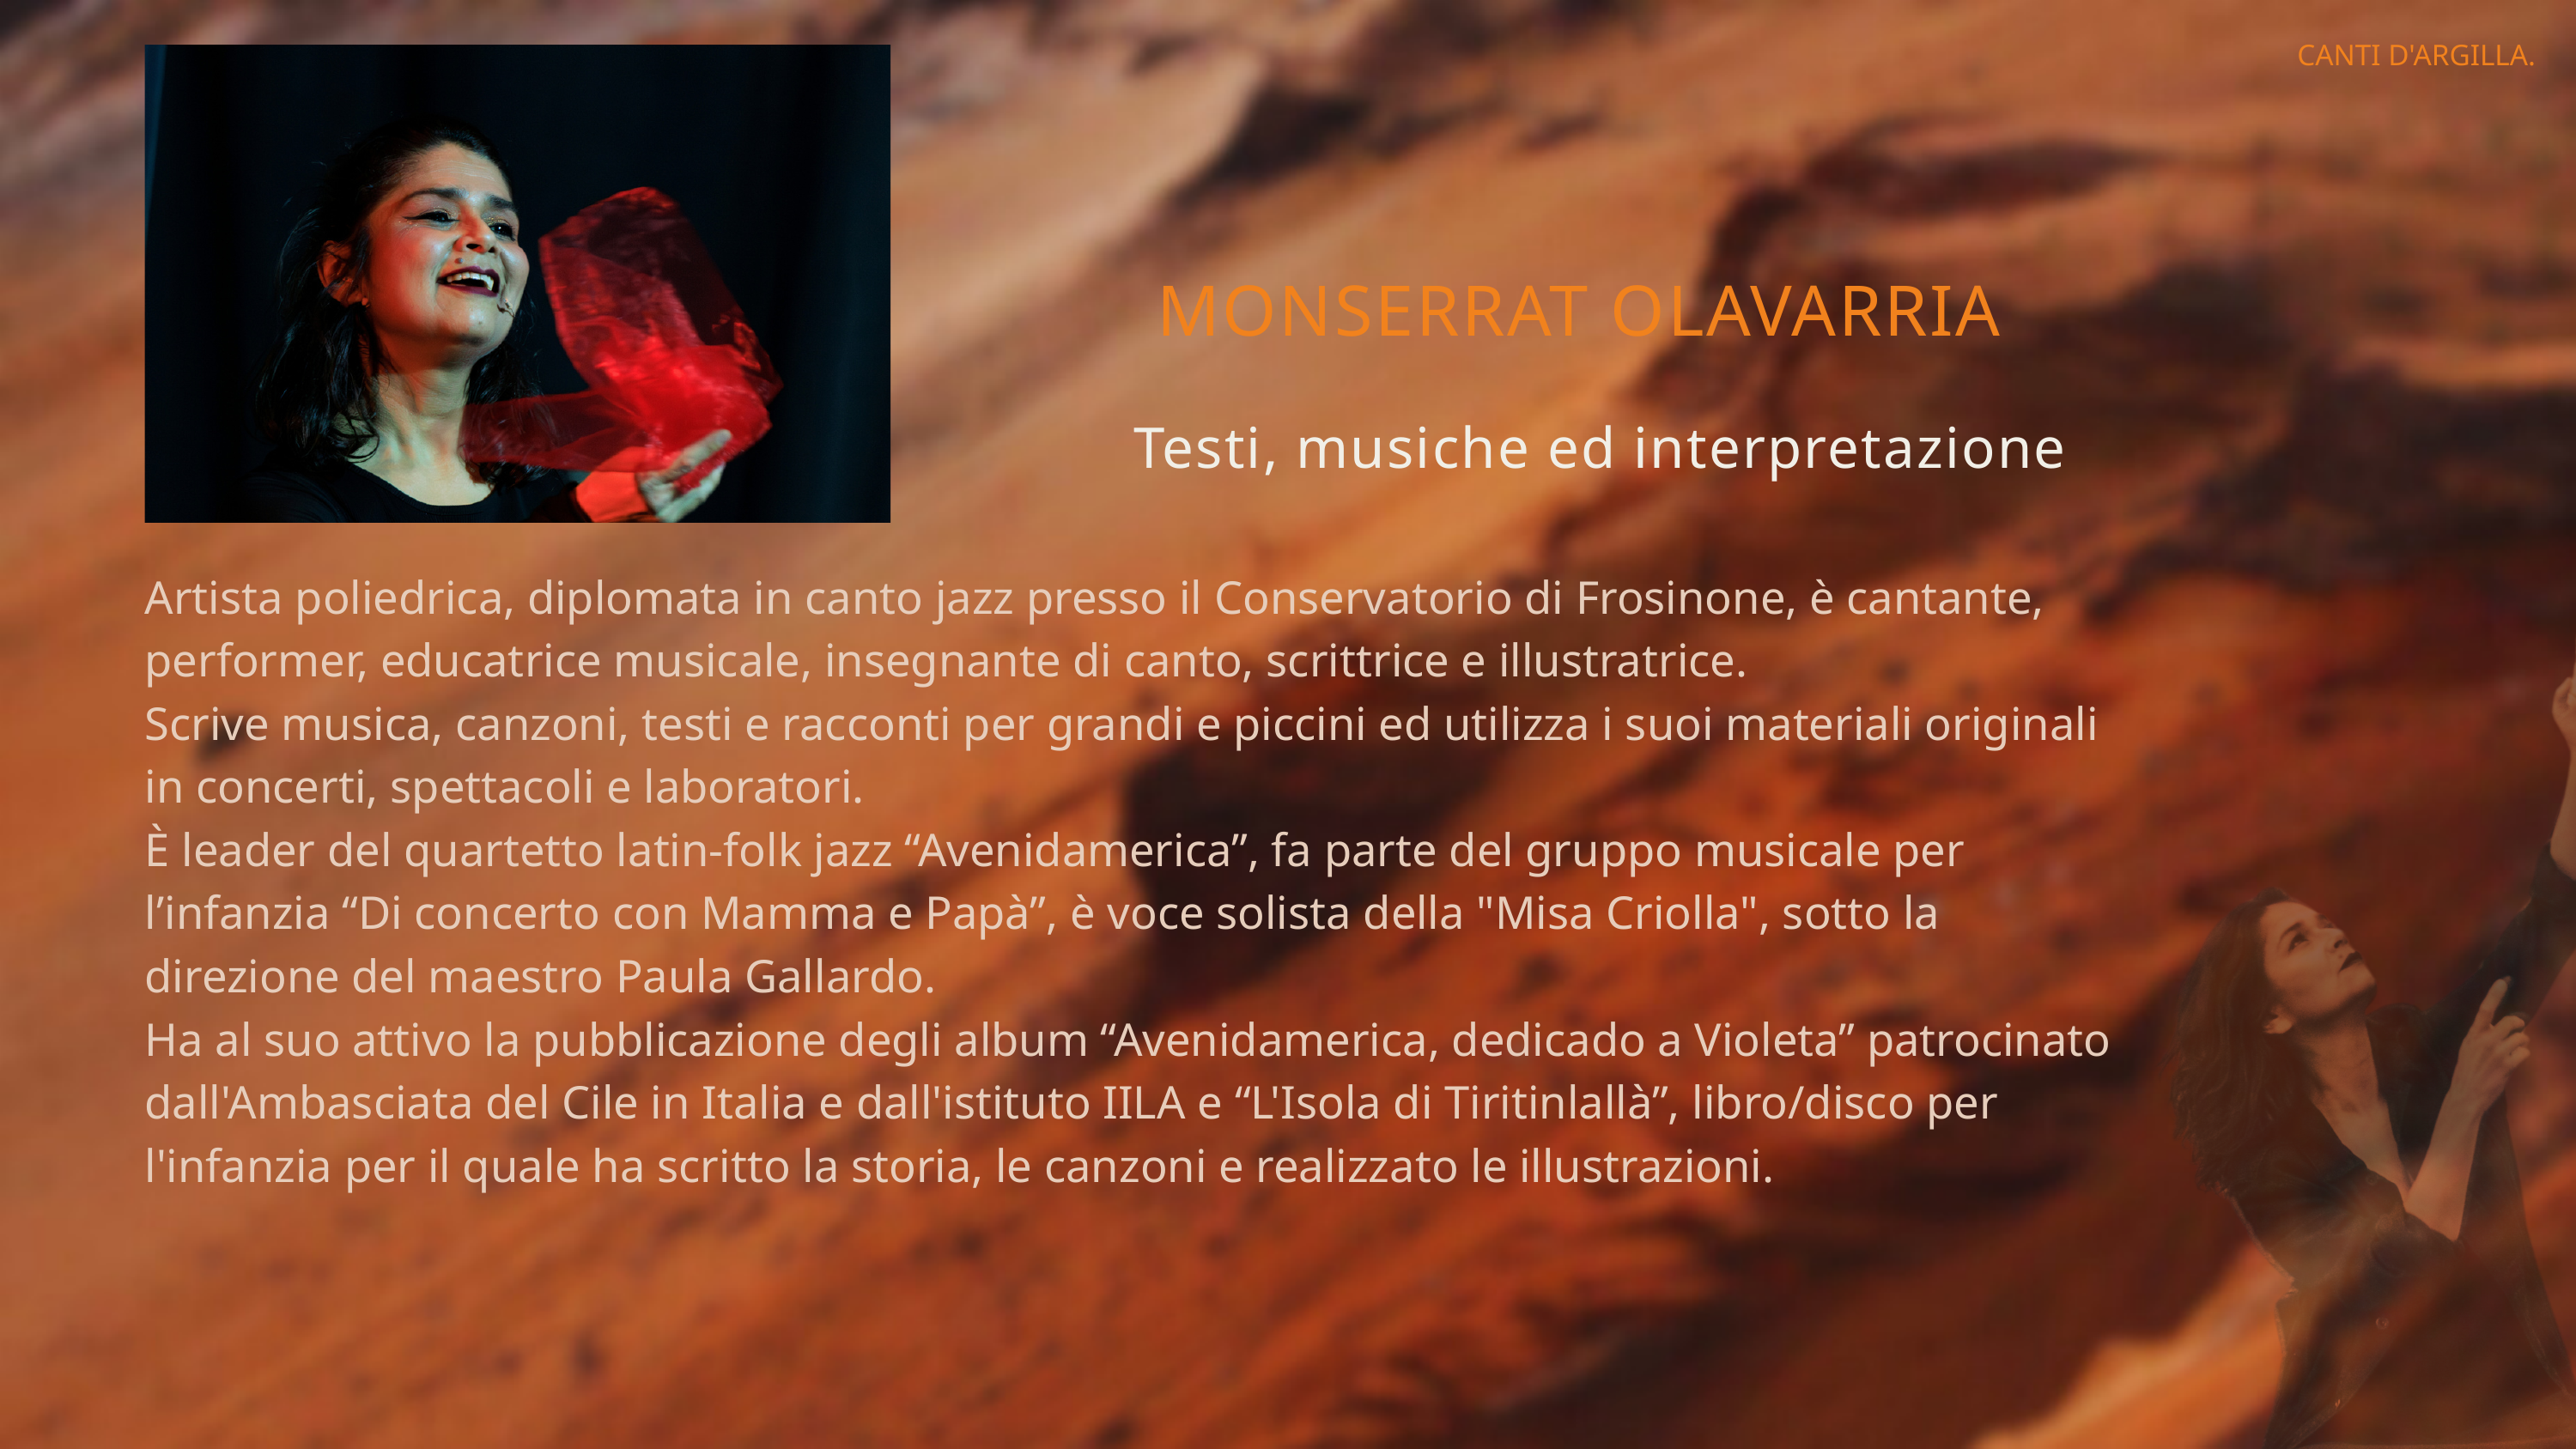

CANTI D'ARGILLA.
MONSERRAT OLAVARRIA
Testi, musiche ed interpretazione
Artista poliedrica, diplomata in canto jazz presso il Conservatorio di Frosinone, è cantante, performer, educatrice musicale, insegnante di canto, scrittrice e illustratrice.
Scrive musica, canzoni, testi e racconti per grandi e piccini ed utilizza i suoi materiali originali in concerti, spettacoli e laboratori.
È leader del quartetto latin-folk jazz “Avenidamerica”, fa parte del gruppo musicale per l’infanzia “Di concerto con Mamma e Papà”, è voce solista della "Misa Criolla", sotto la direzione del maestro Paula Gallardo.
Ha al suo attivo la pubblicazione degli album “Avenidamerica, dedicado a Violeta” patrocinato dall'Ambasciata del Cile in Italia e dall'istituto IILA e “L'Isola di Tiritinlallà”, libro/disco per l'infanzia per il quale ha scritto la storia, le canzoni e realizzato le illustrazioni.